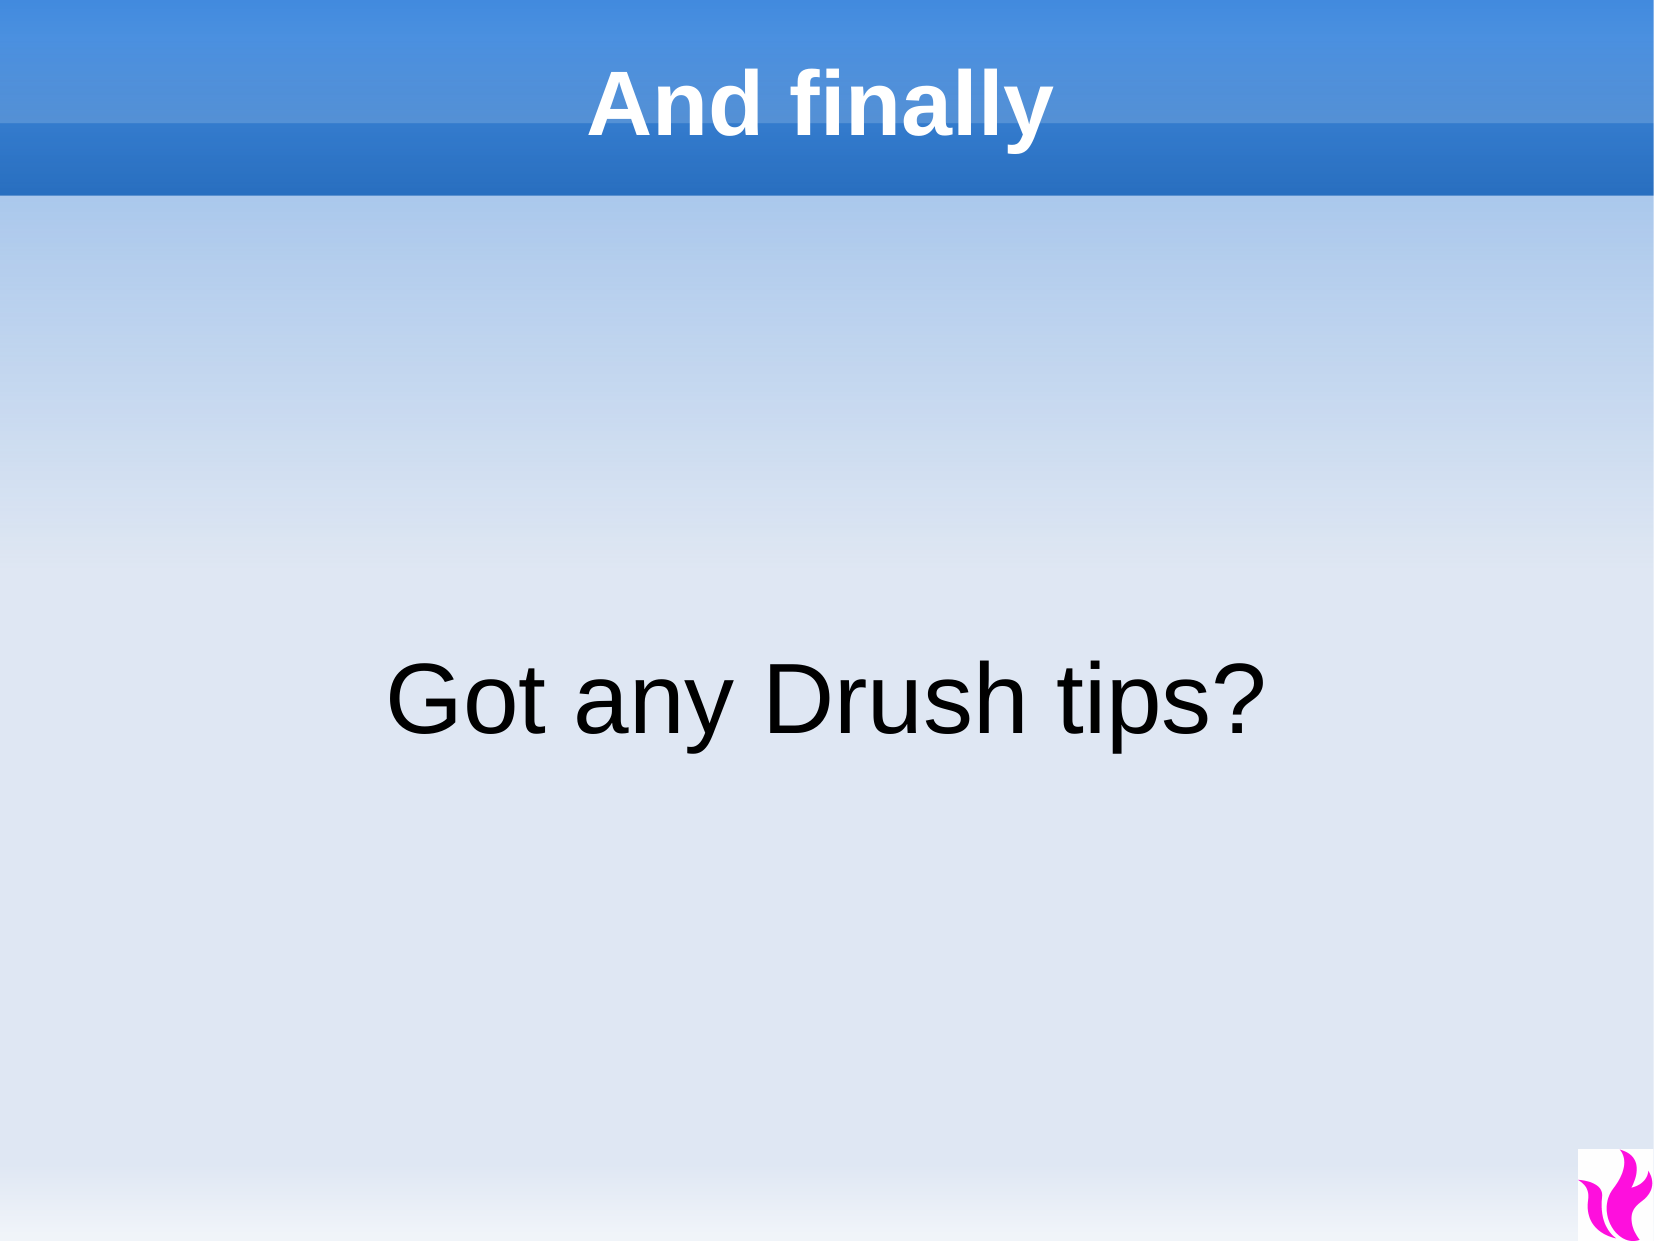

# And finally
Got any Drush tips?